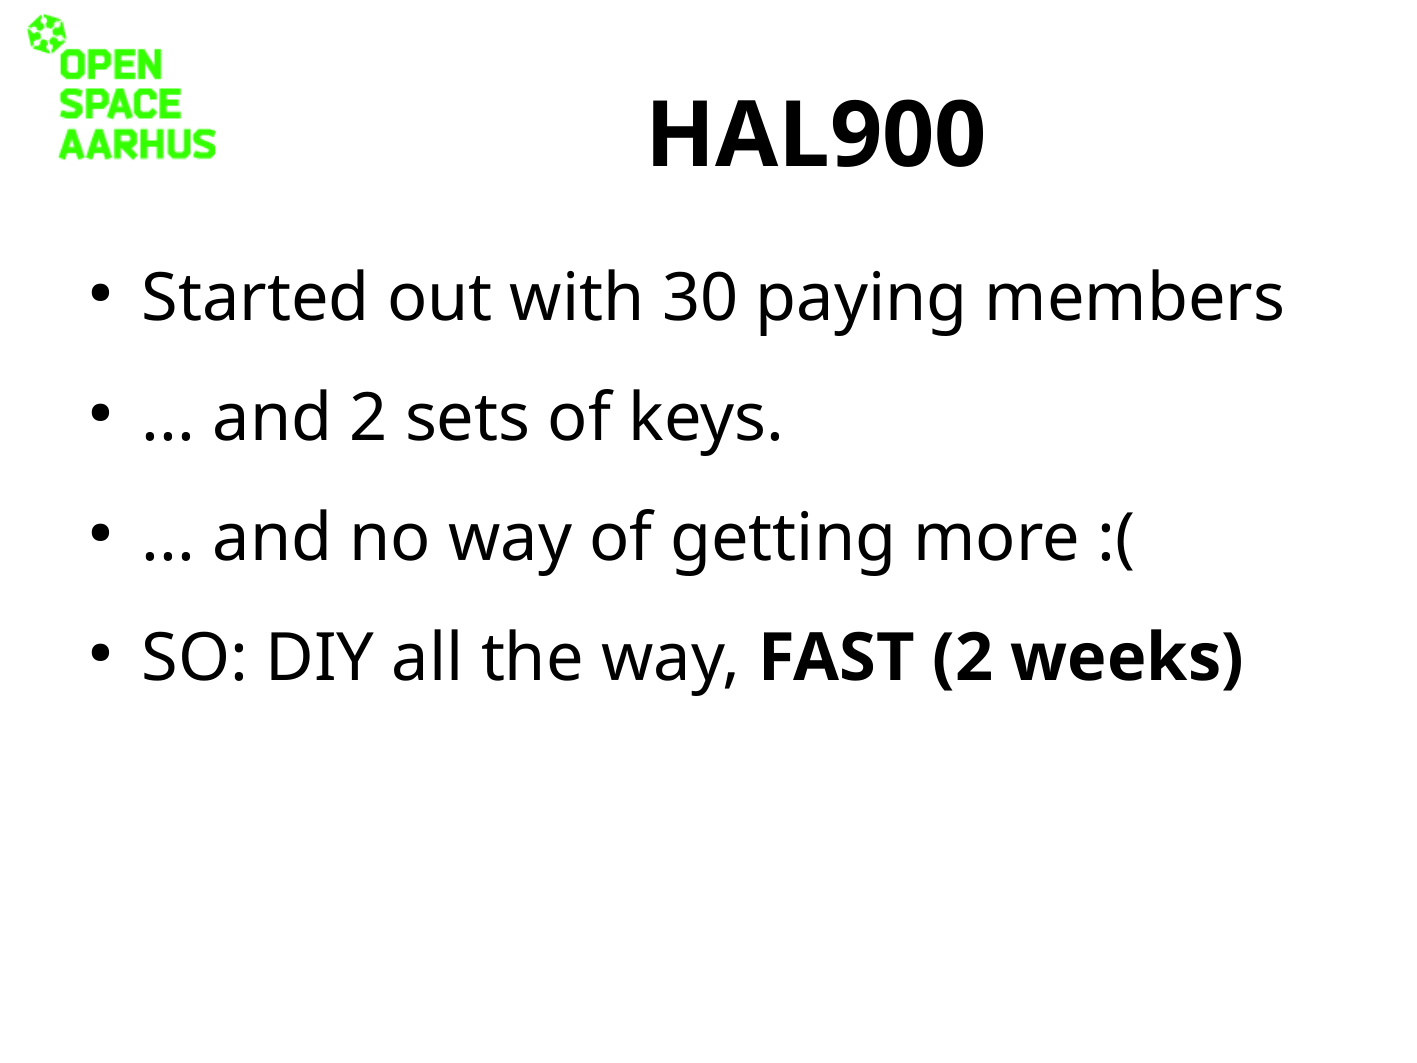

# HAL900
Started out with 30 paying members
... and 2 sets of keys.
... and no way of getting more :(
SO: DIY all the way, FAST (2 weeks)